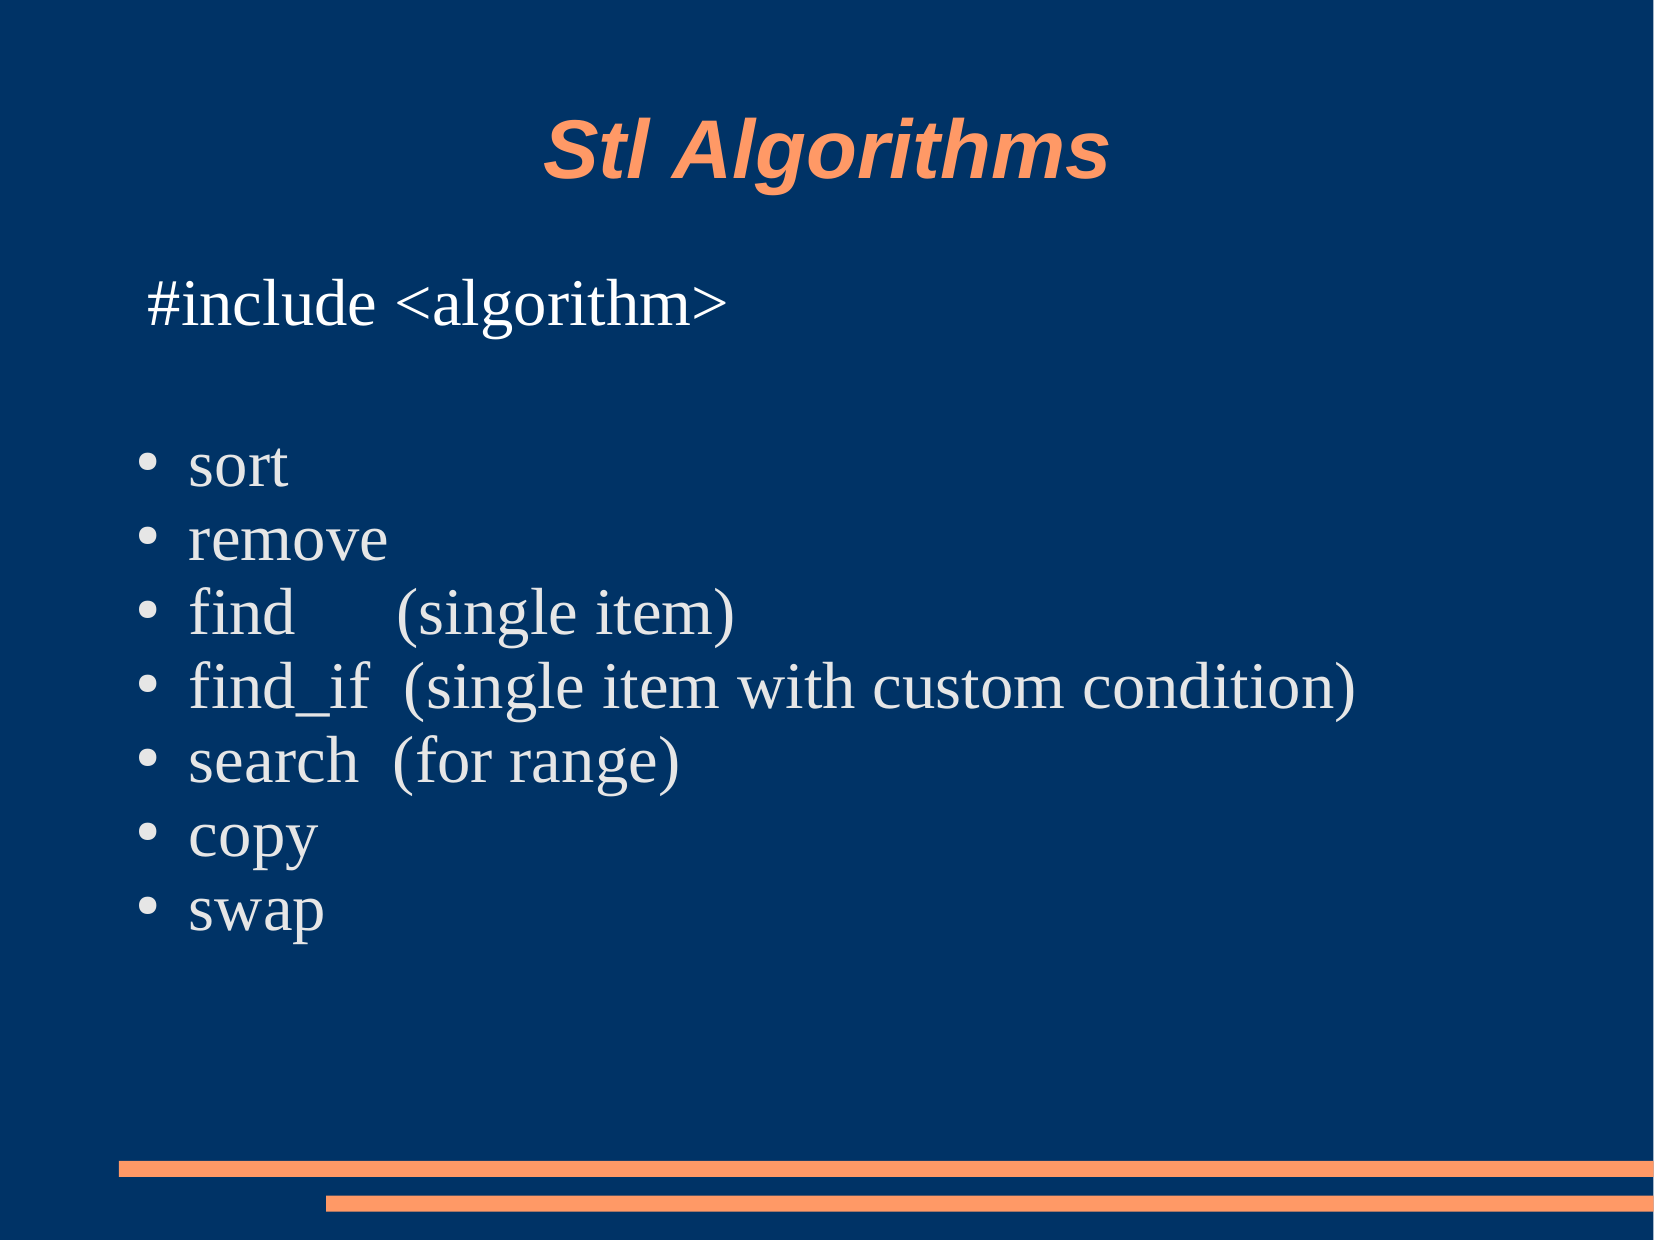

# Stl Algorithms
#include <algorithm>
sort
remove
find (single item)
find_if (single item with custom condition)
search (for range)
copy
swap